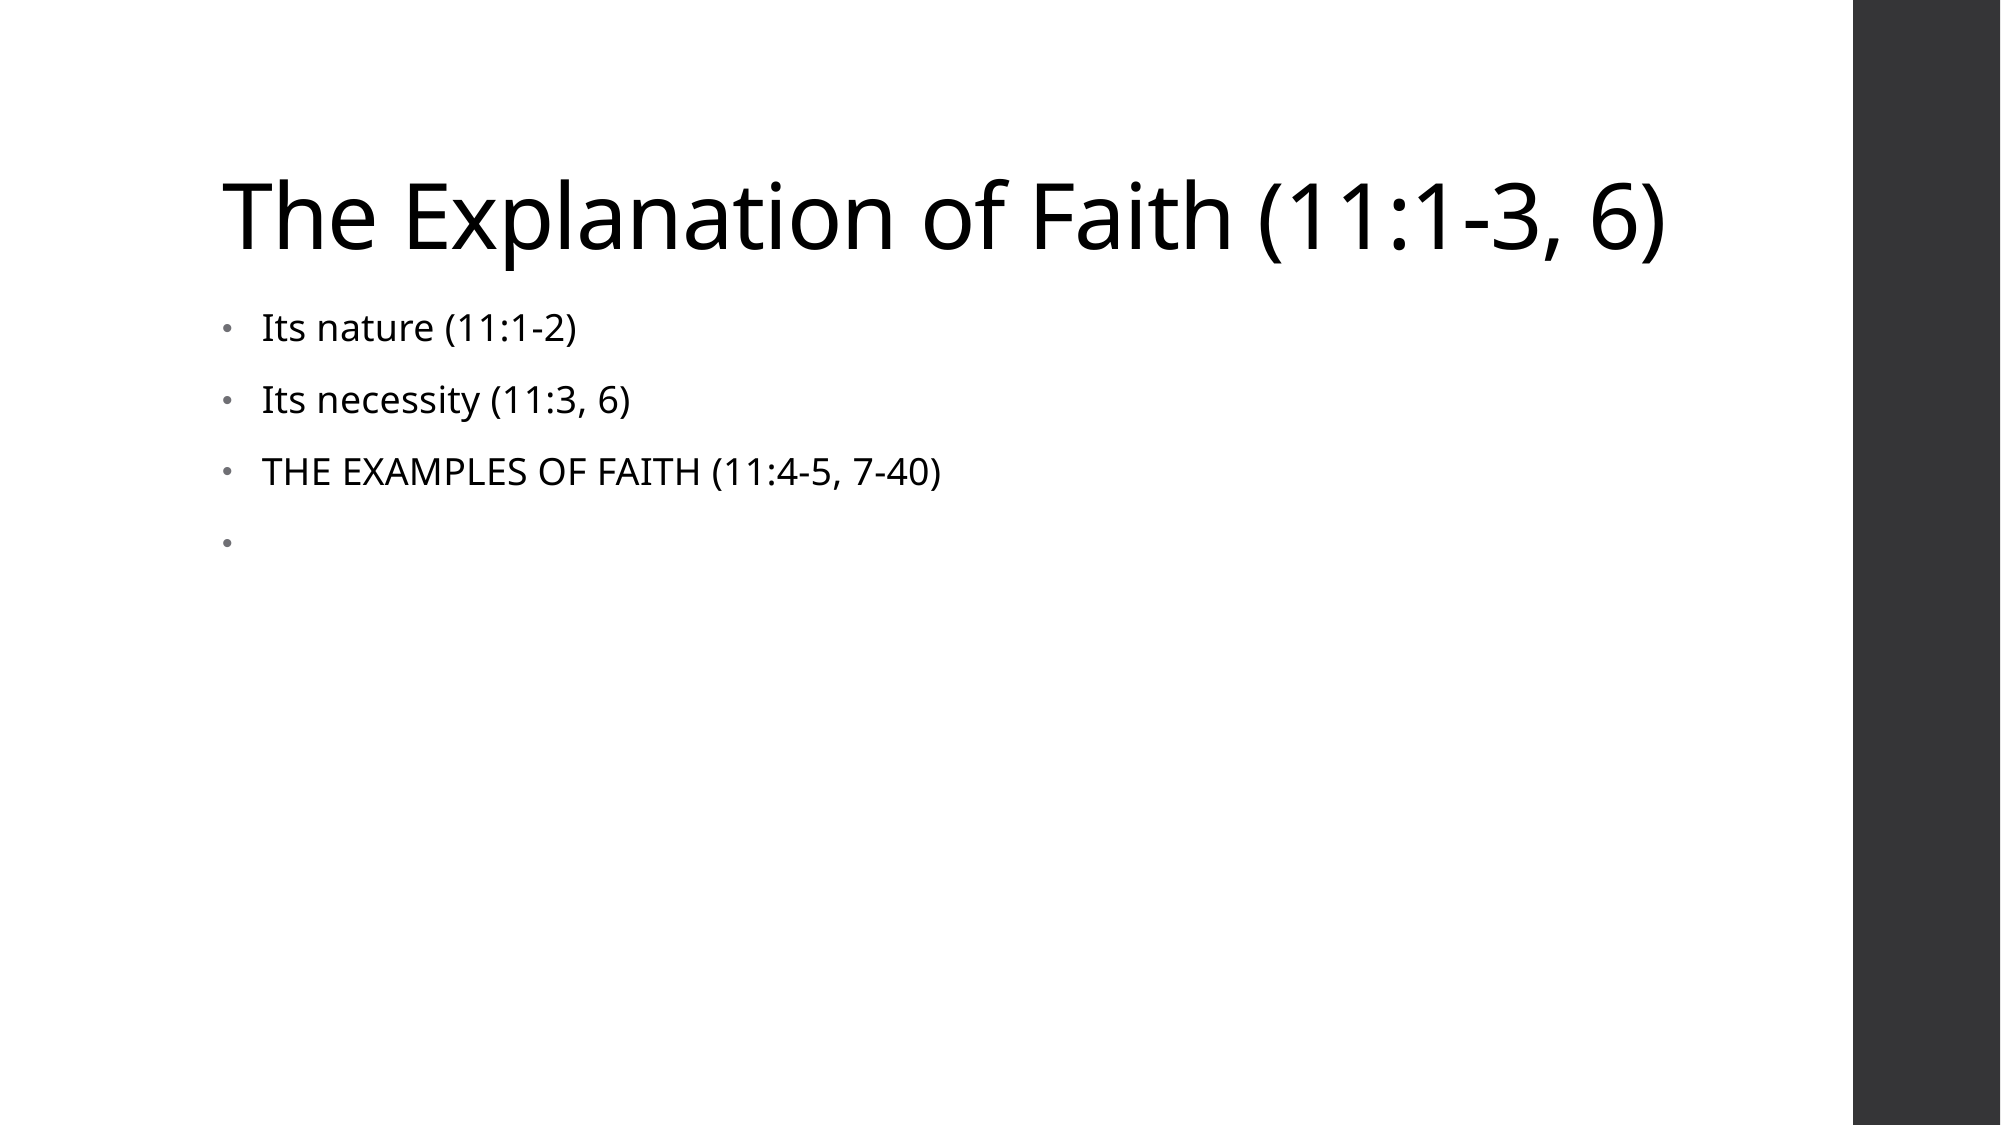

# The Explanation of Faith (11:1-3, 6)
 Its nature (11:1-2)
 Its necessity (11:3, 6)
 THE EXAMPLES OF FAITH (11:4-5, 7-40)